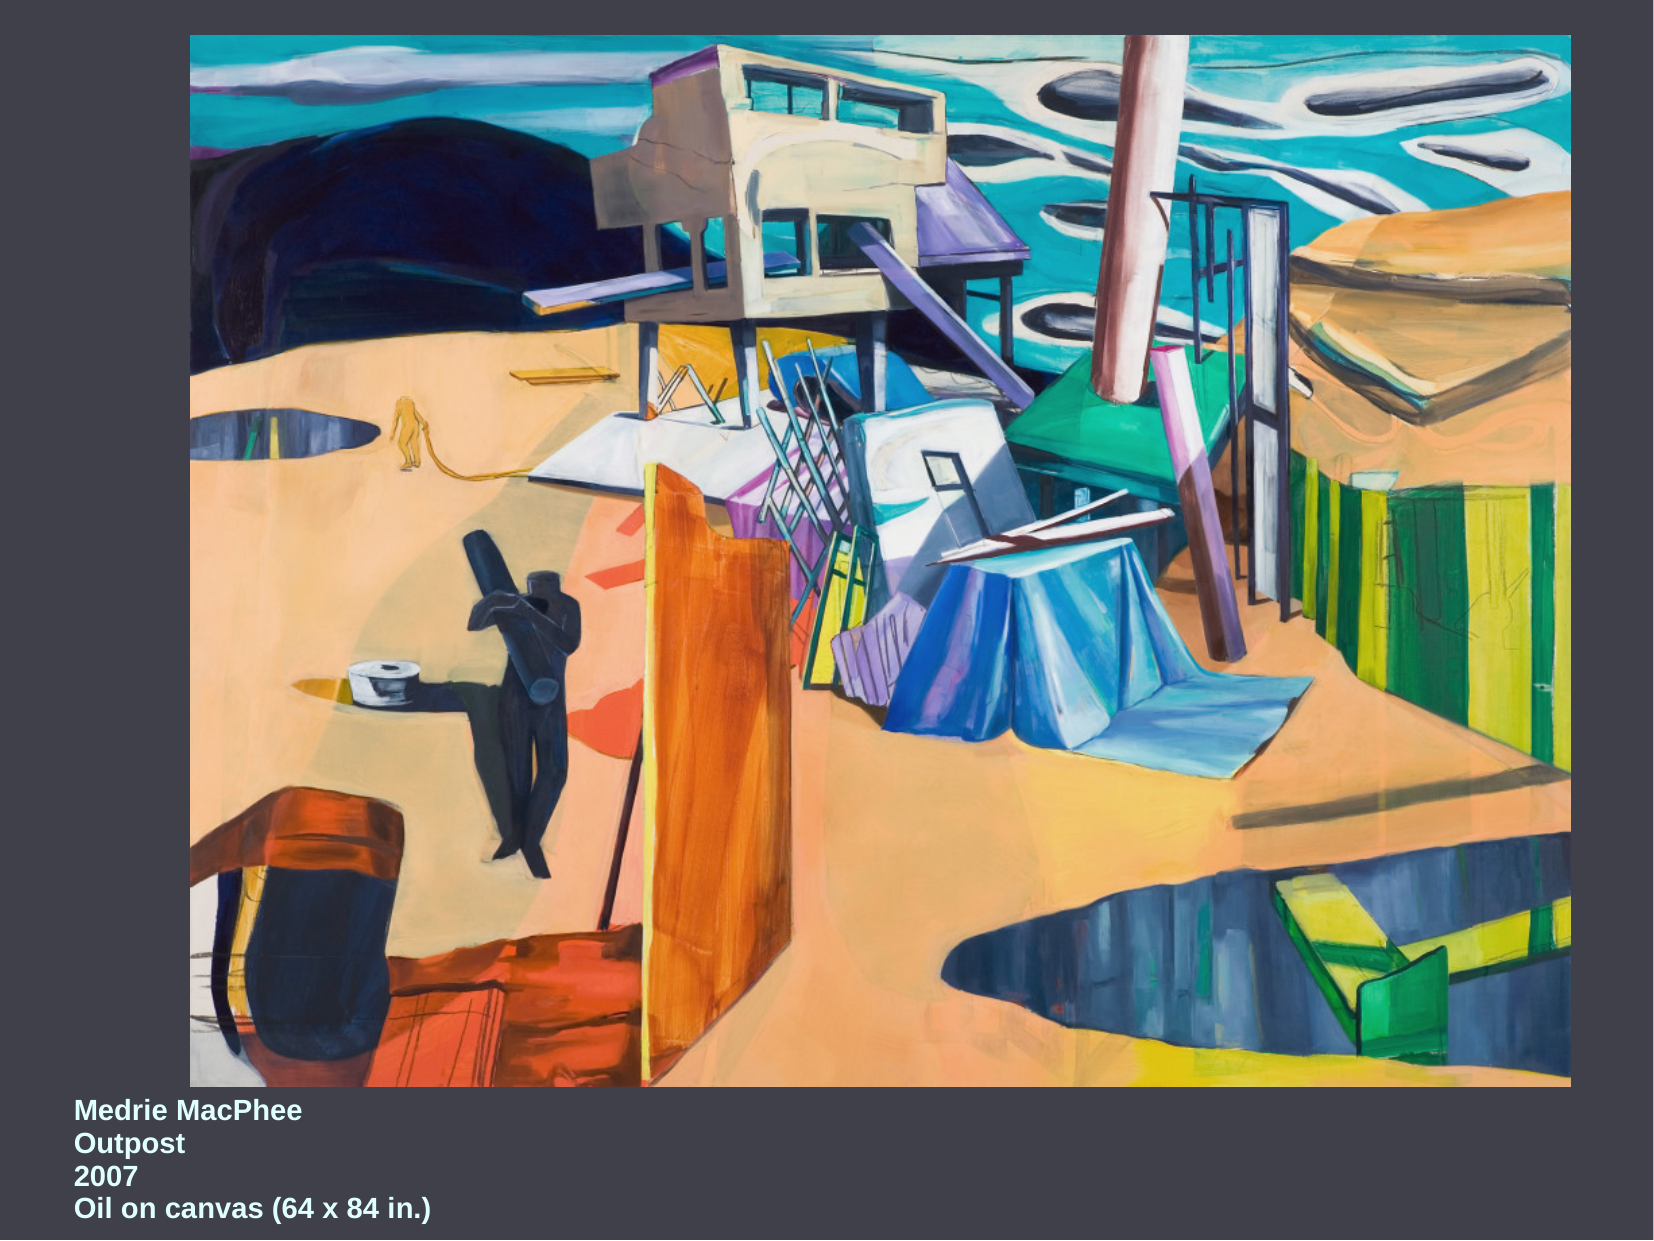

#
Medrie MacPhee
Outpost
2007
Oil on canvas (64 x 84 in.)